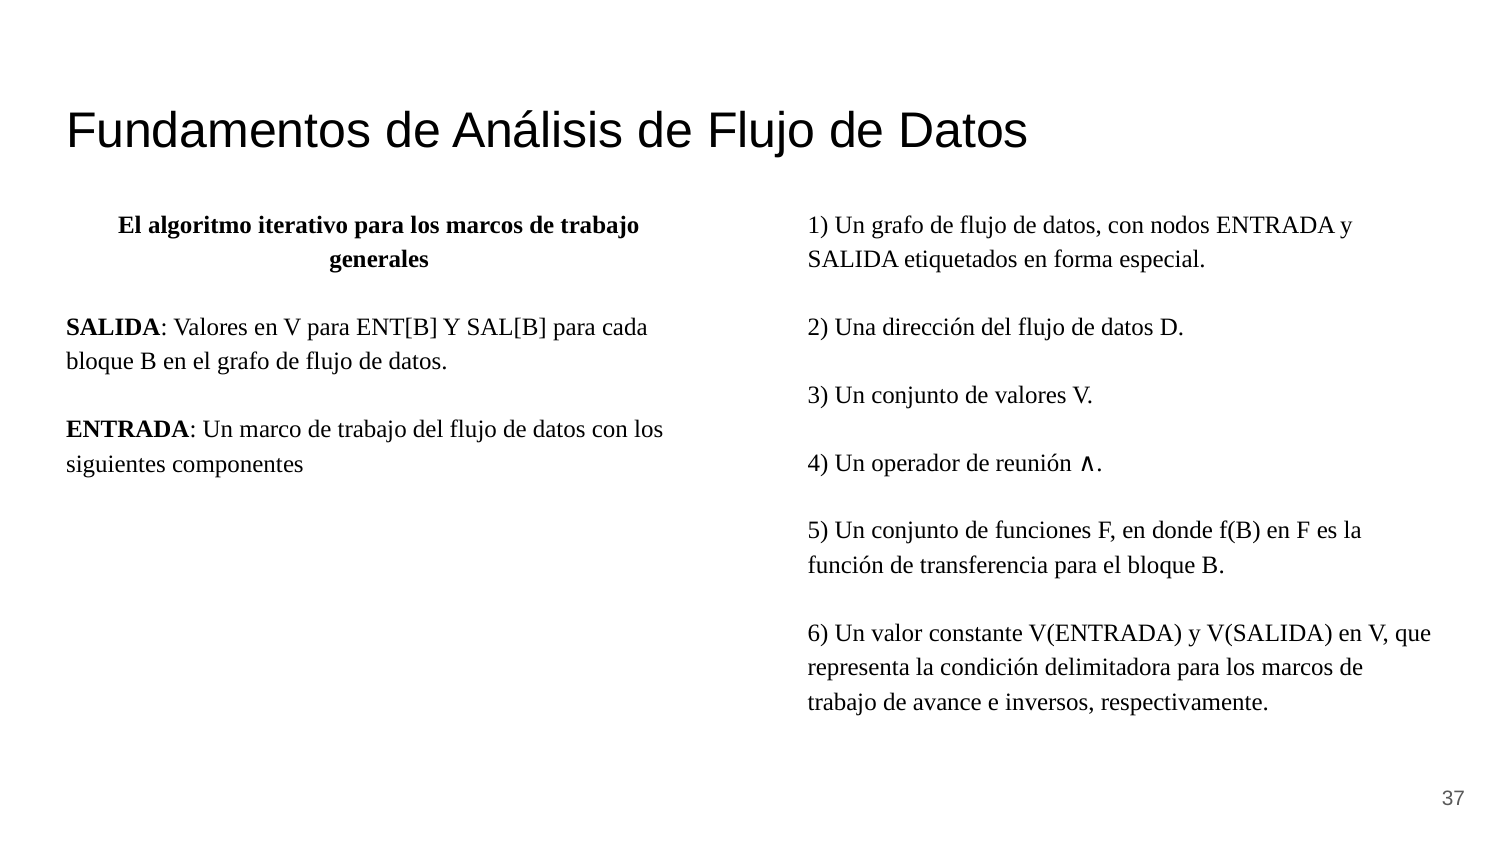

# Fundamentos de Análisis de Flujo de Datos
El algoritmo iterativo para los marcos de trabajo generales
SALIDA: Valores en V para ENT[B] Y SAL[B] para cada bloque B en el grafo de flujo de datos.
ENTRADA: Un marco de trabajo del flujo de datos con los siguientes componentes
1) Un grafo de flujo de datos, con nodos ENTRADA y SALIDA etiquetados en forma especial.
2) Una dirección del flujo de datos D.
3) Un conjunto de valores V.
4) Un operador de reunión ∧.
5) Un conjunto de funciones F, en donde f(B) en F es la función de transferencia para el bloque B.
6) Un valor constante V(ENTRADA) y V(SALIDA) en V, que representa la condición delimitadora para los marcos de trabajo de avance e inversos, respectivamente.